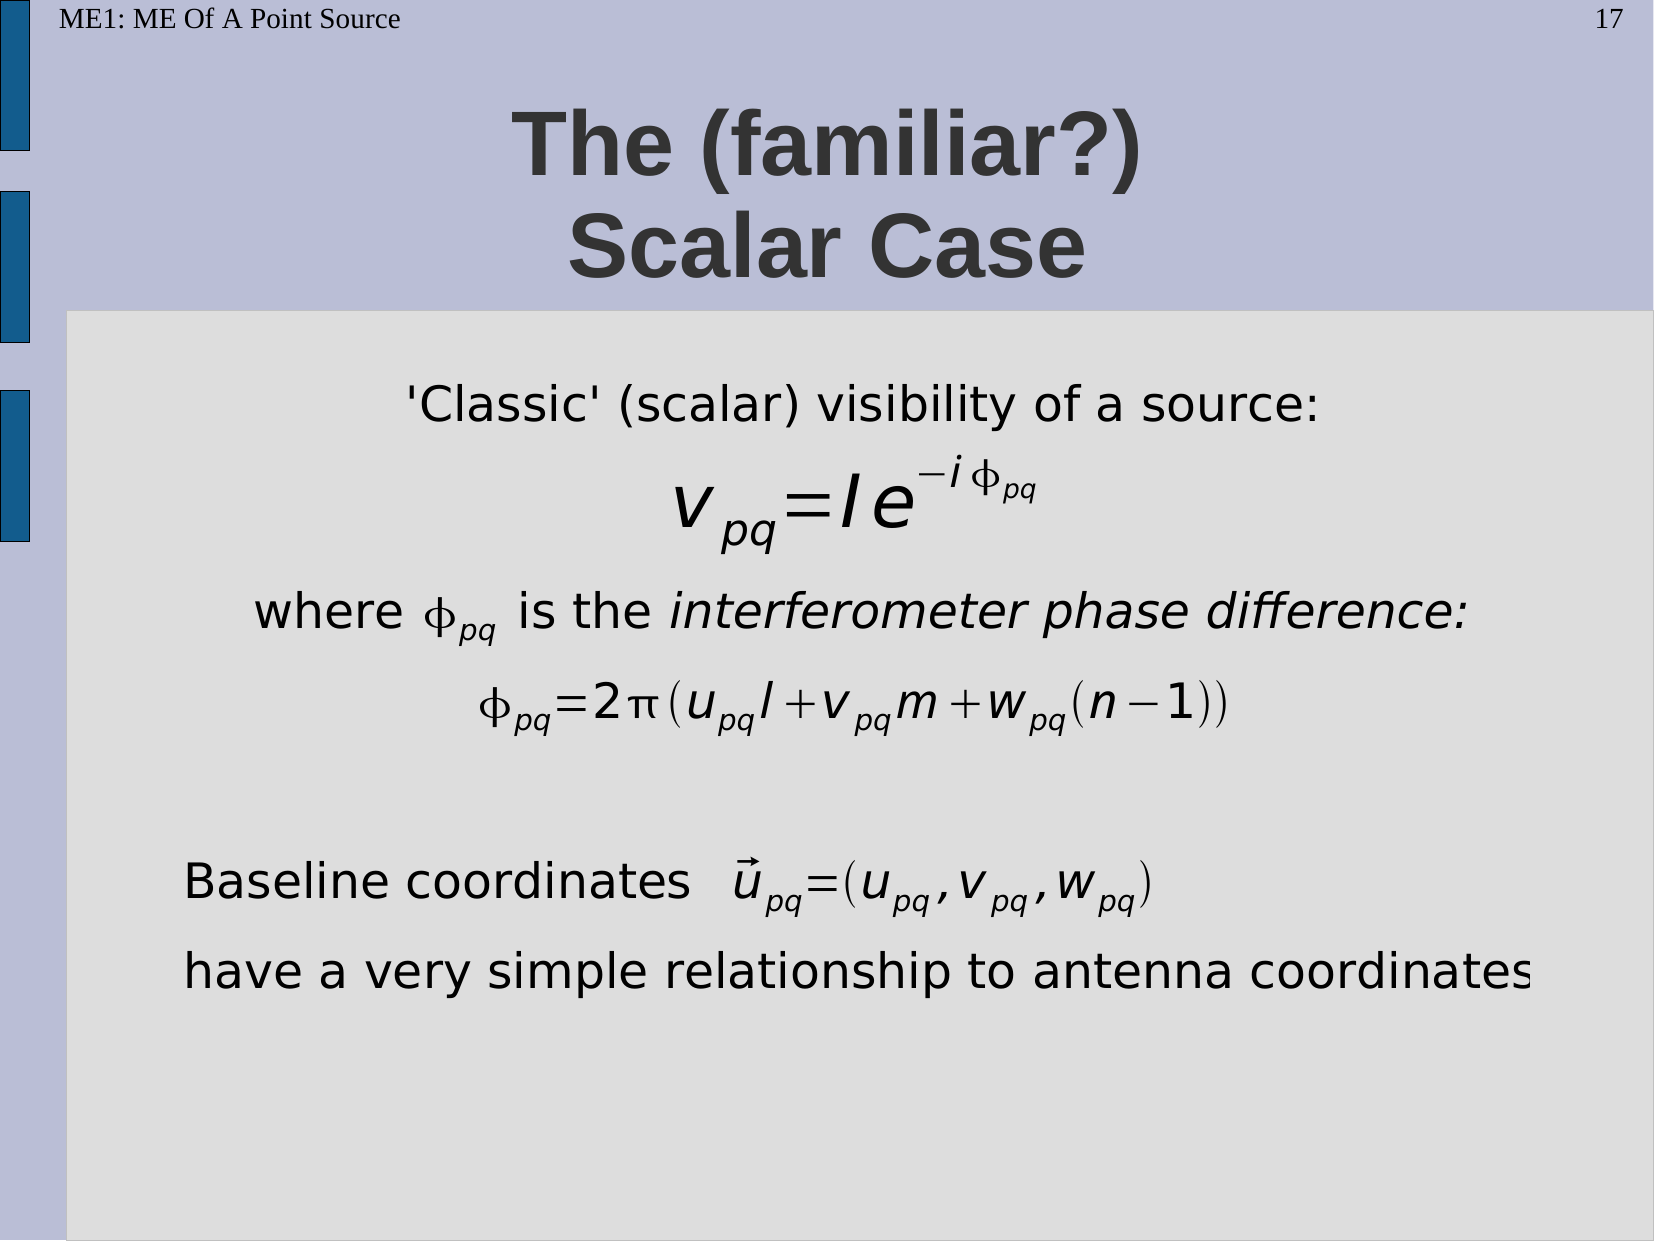

ME1: ME Of A Point Source
17
# The (familiar?) Scalar Case